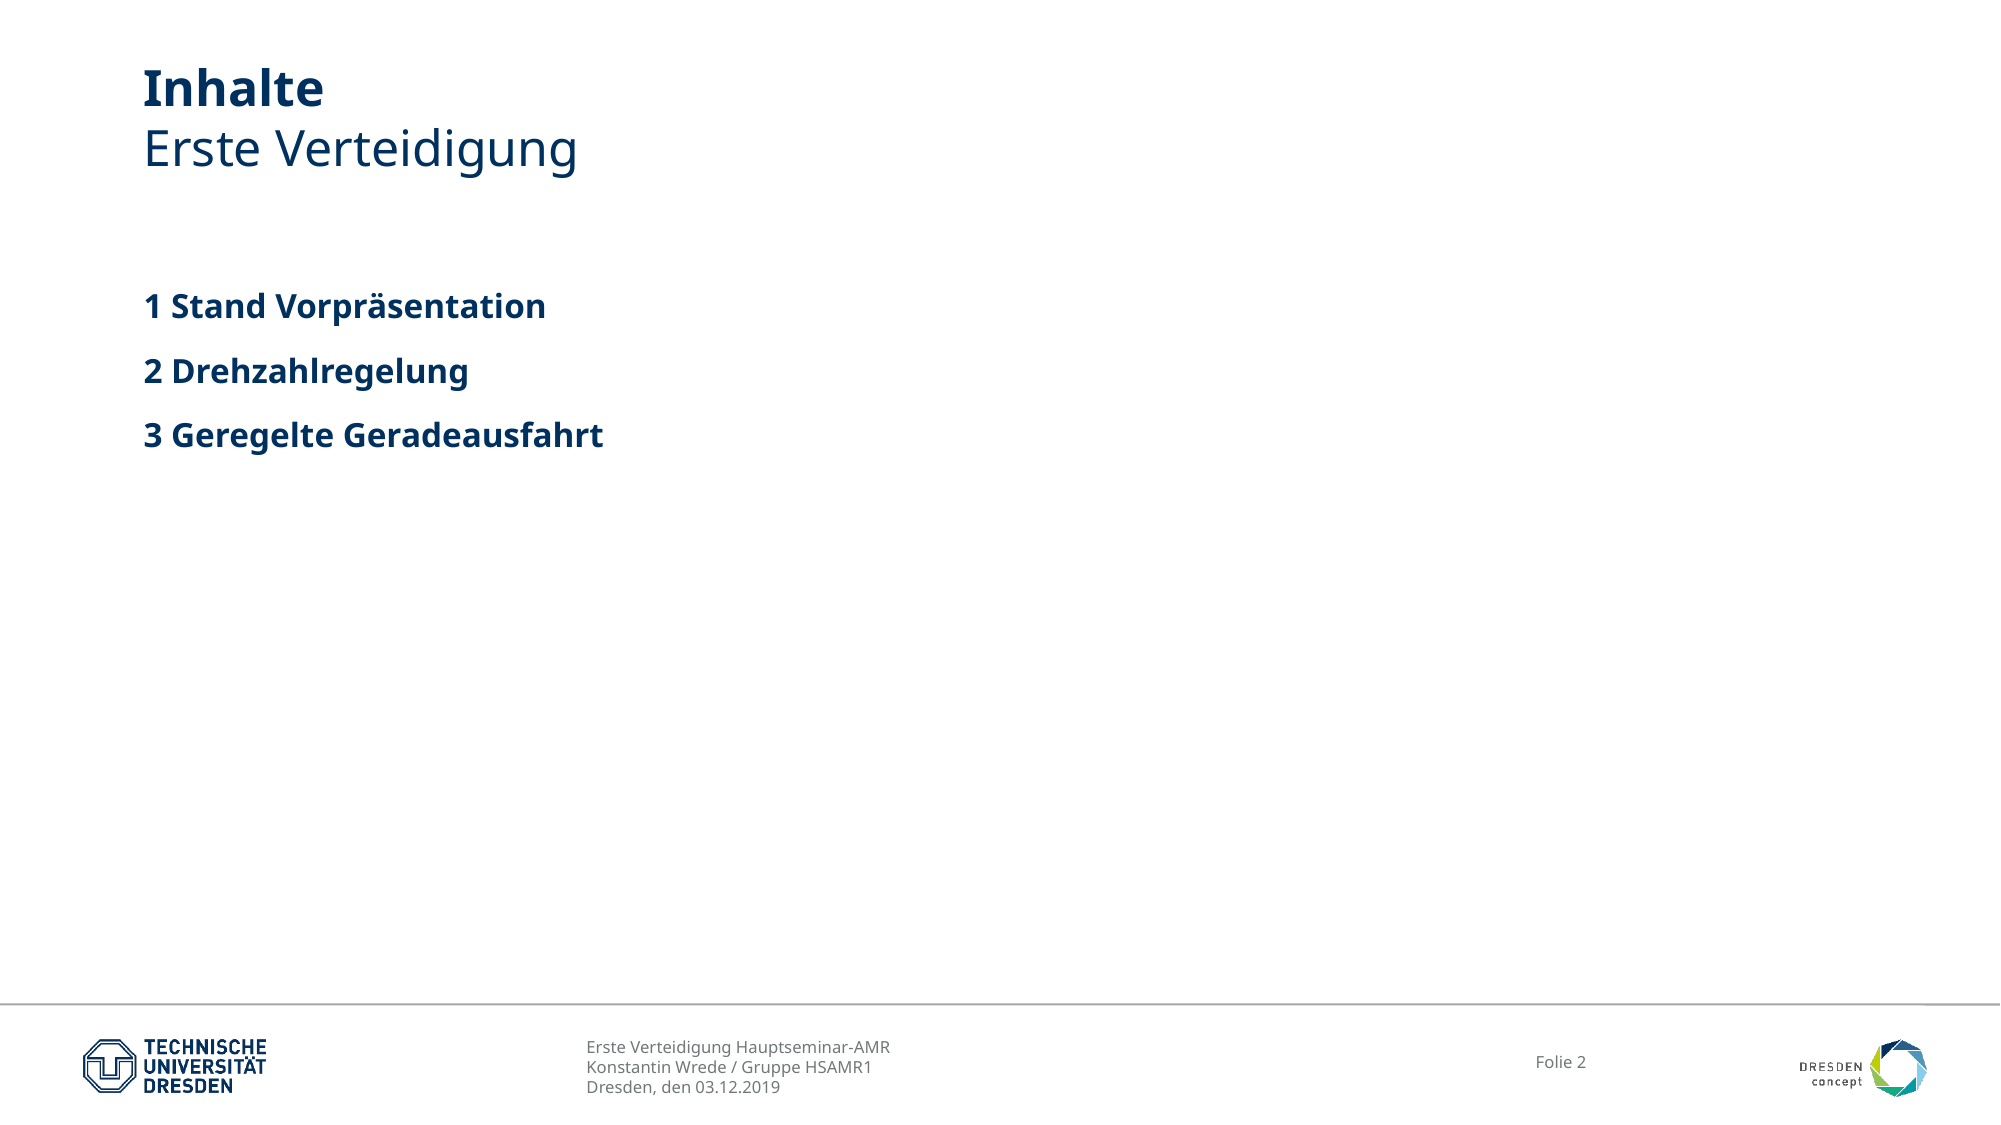

# Inhalte Erste Verteidigung
1 Stand Vorpräsentation
2 Drehzahlregelung
3 Geregelte Geradeausfahrt